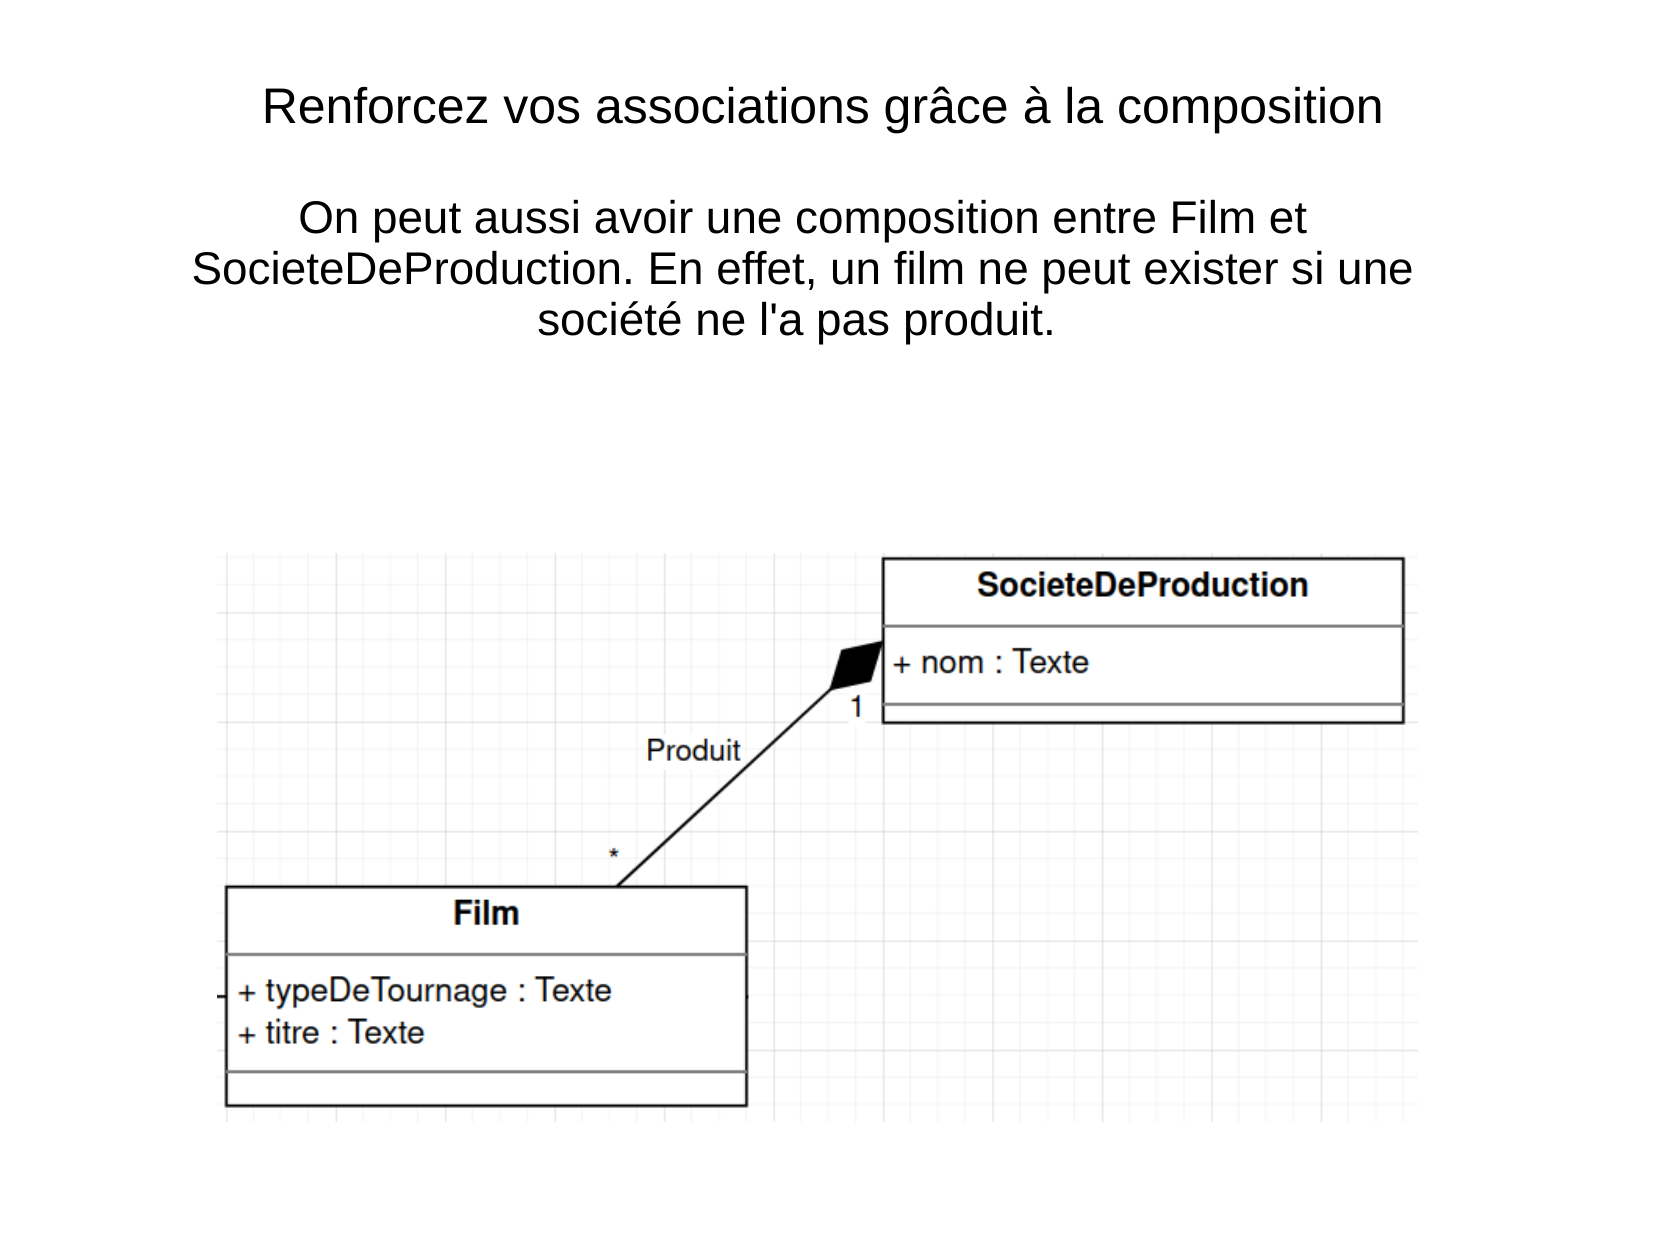

Renforcez vos associations grâce à la composition
On peut aussi avoir une composition entre Film et SocieteDeProduction. En effet, un film ne peut exister si une société ne l'a pas produit.